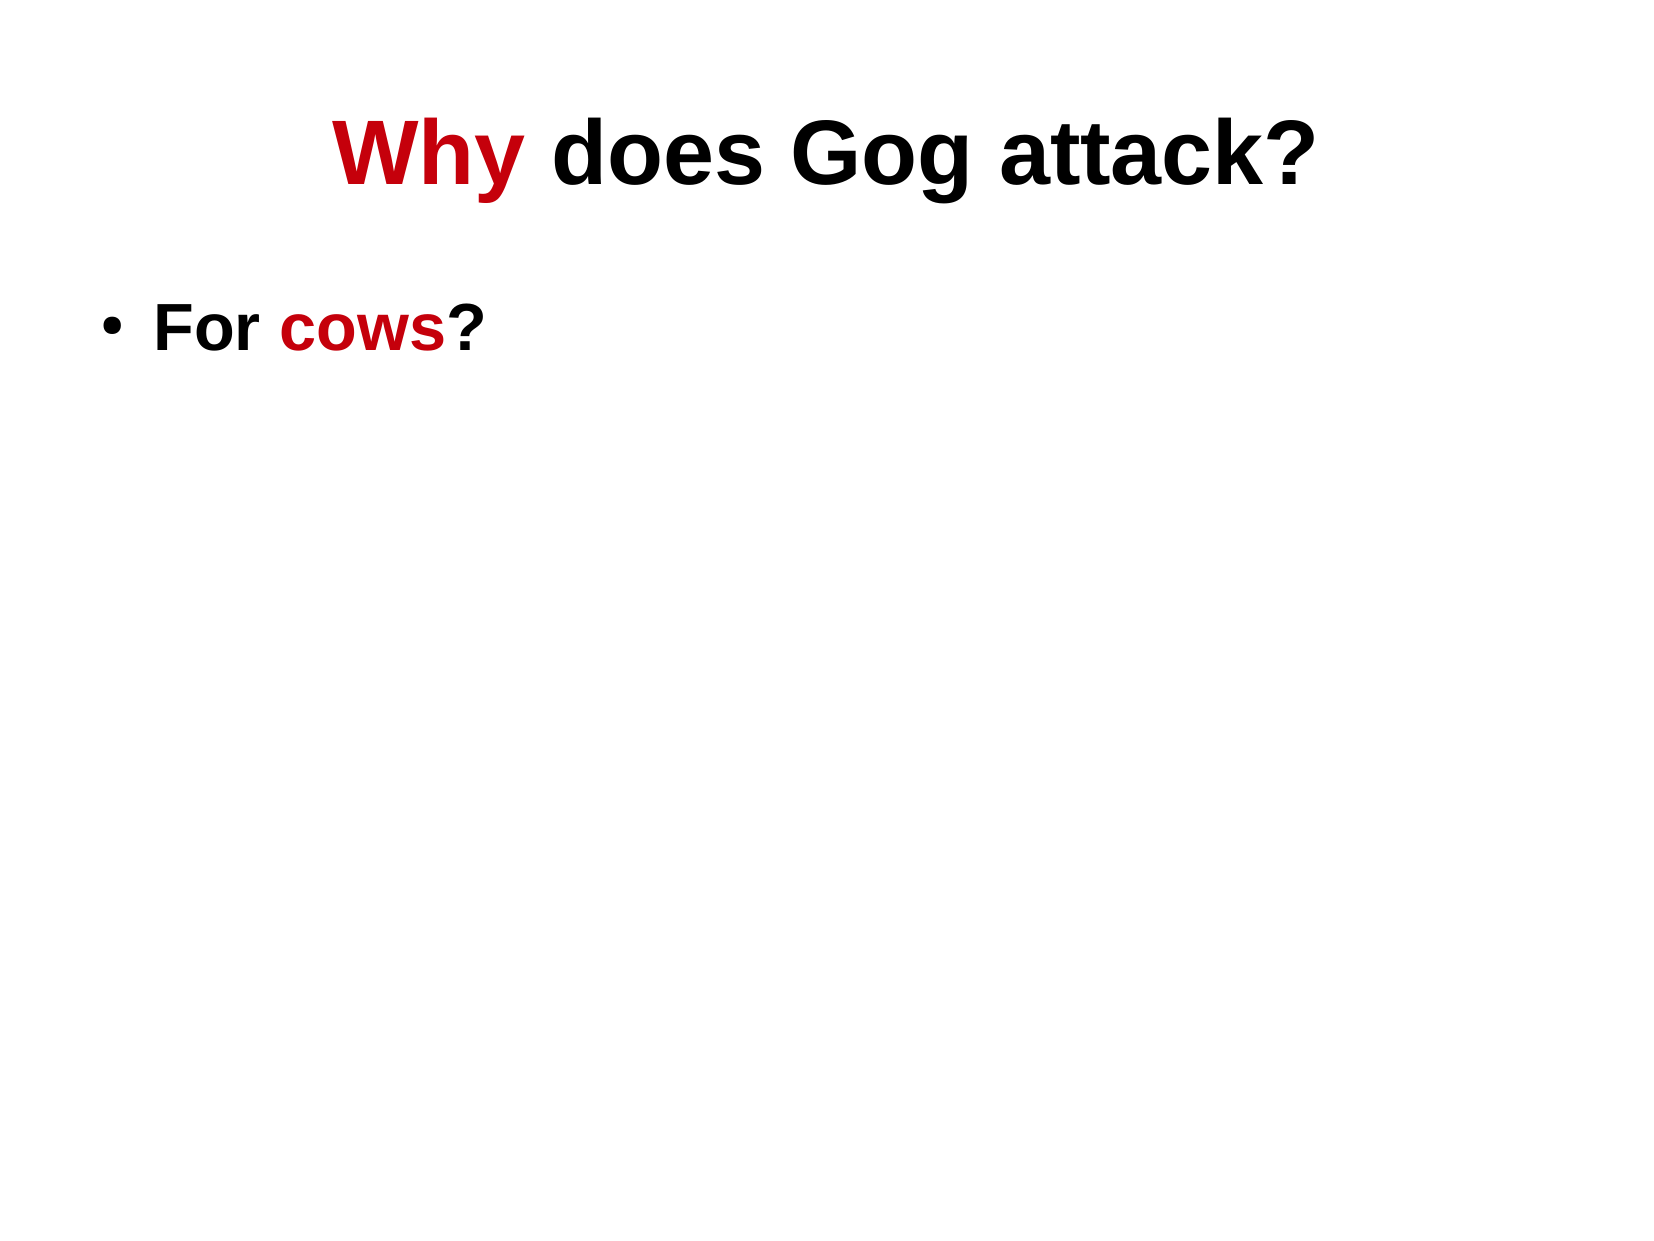

# Why does Gog attack?
For cows?